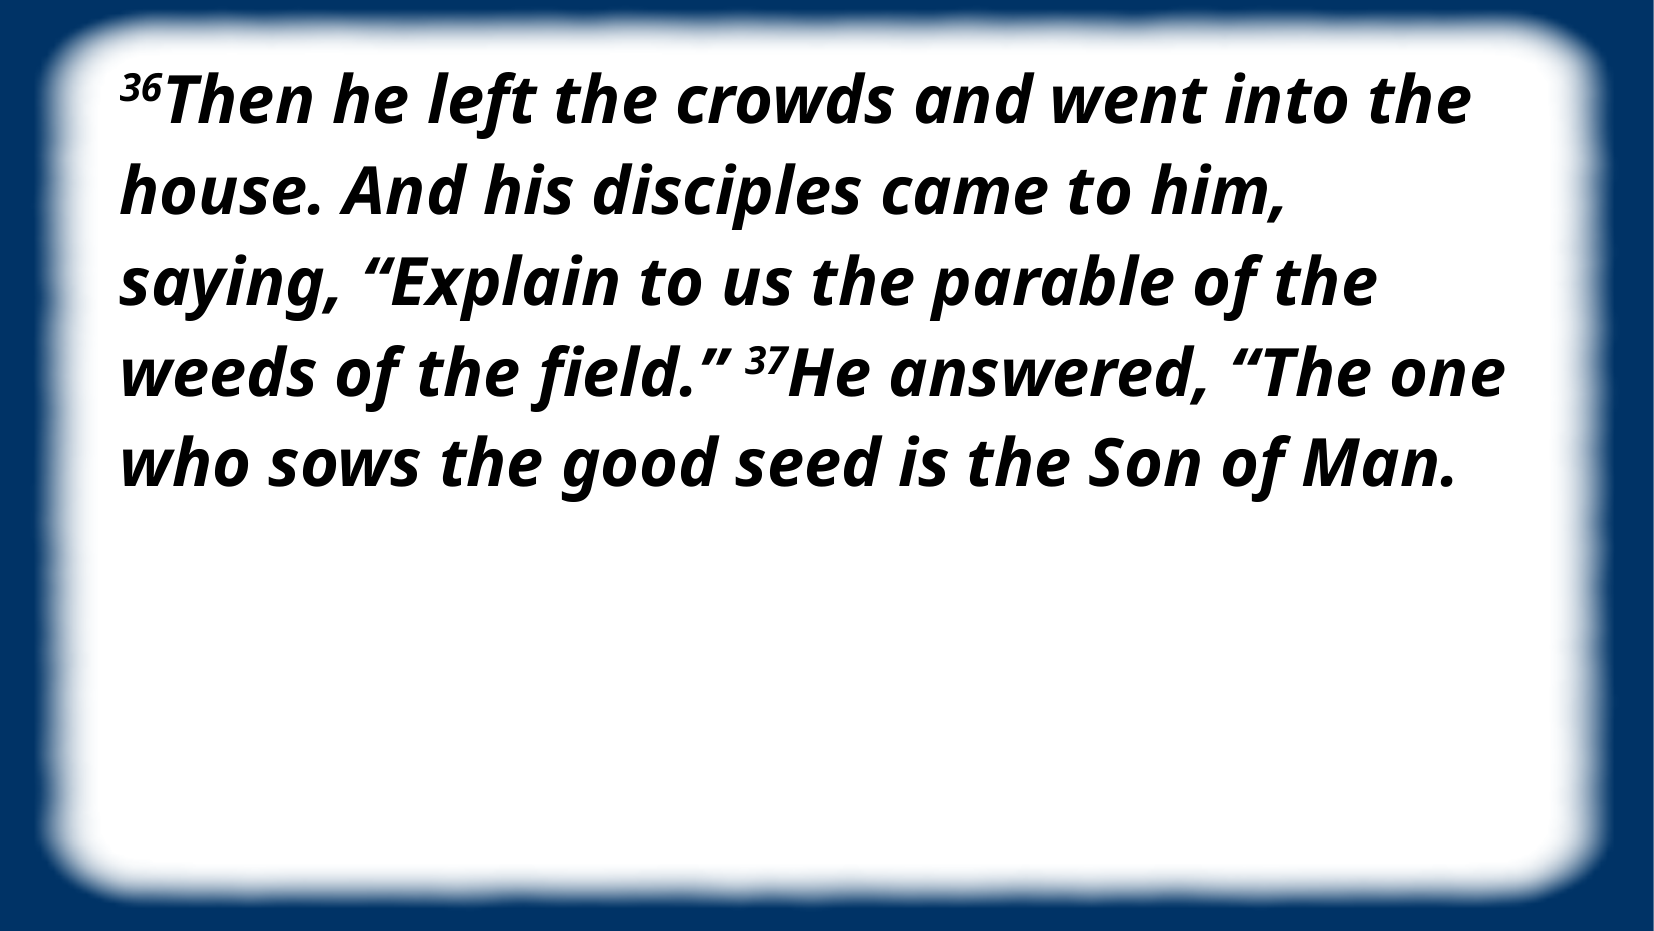

36Then he left the crowds and went into the house. And his disciples came to him, saying, “Explain to us the parable of the weeds of the field.” 37He answered, “The one who sows the good seed is the Son of Man.